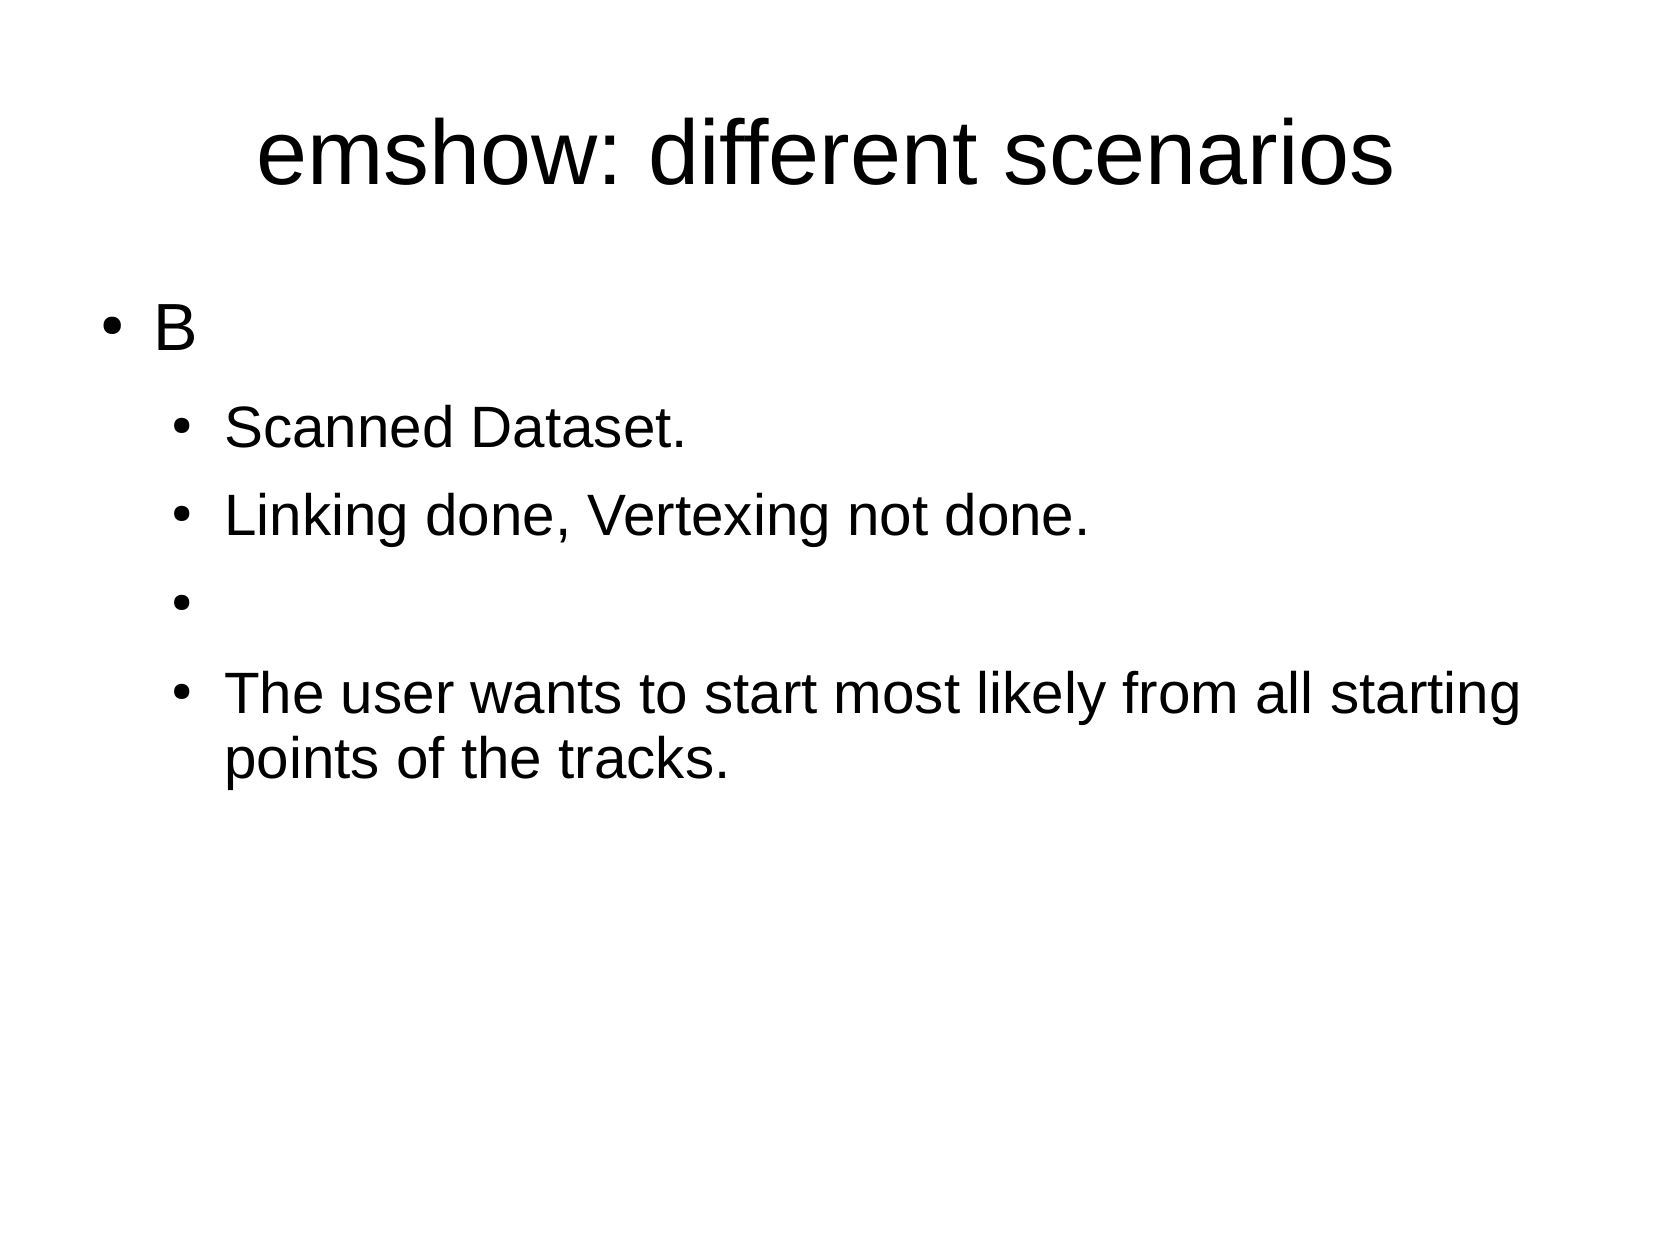

# emshow: different scenarios
B
Scanned Dataset.
Linking done, Vertexing not done.
The user wants to start most likely from all starting points of the tracks.